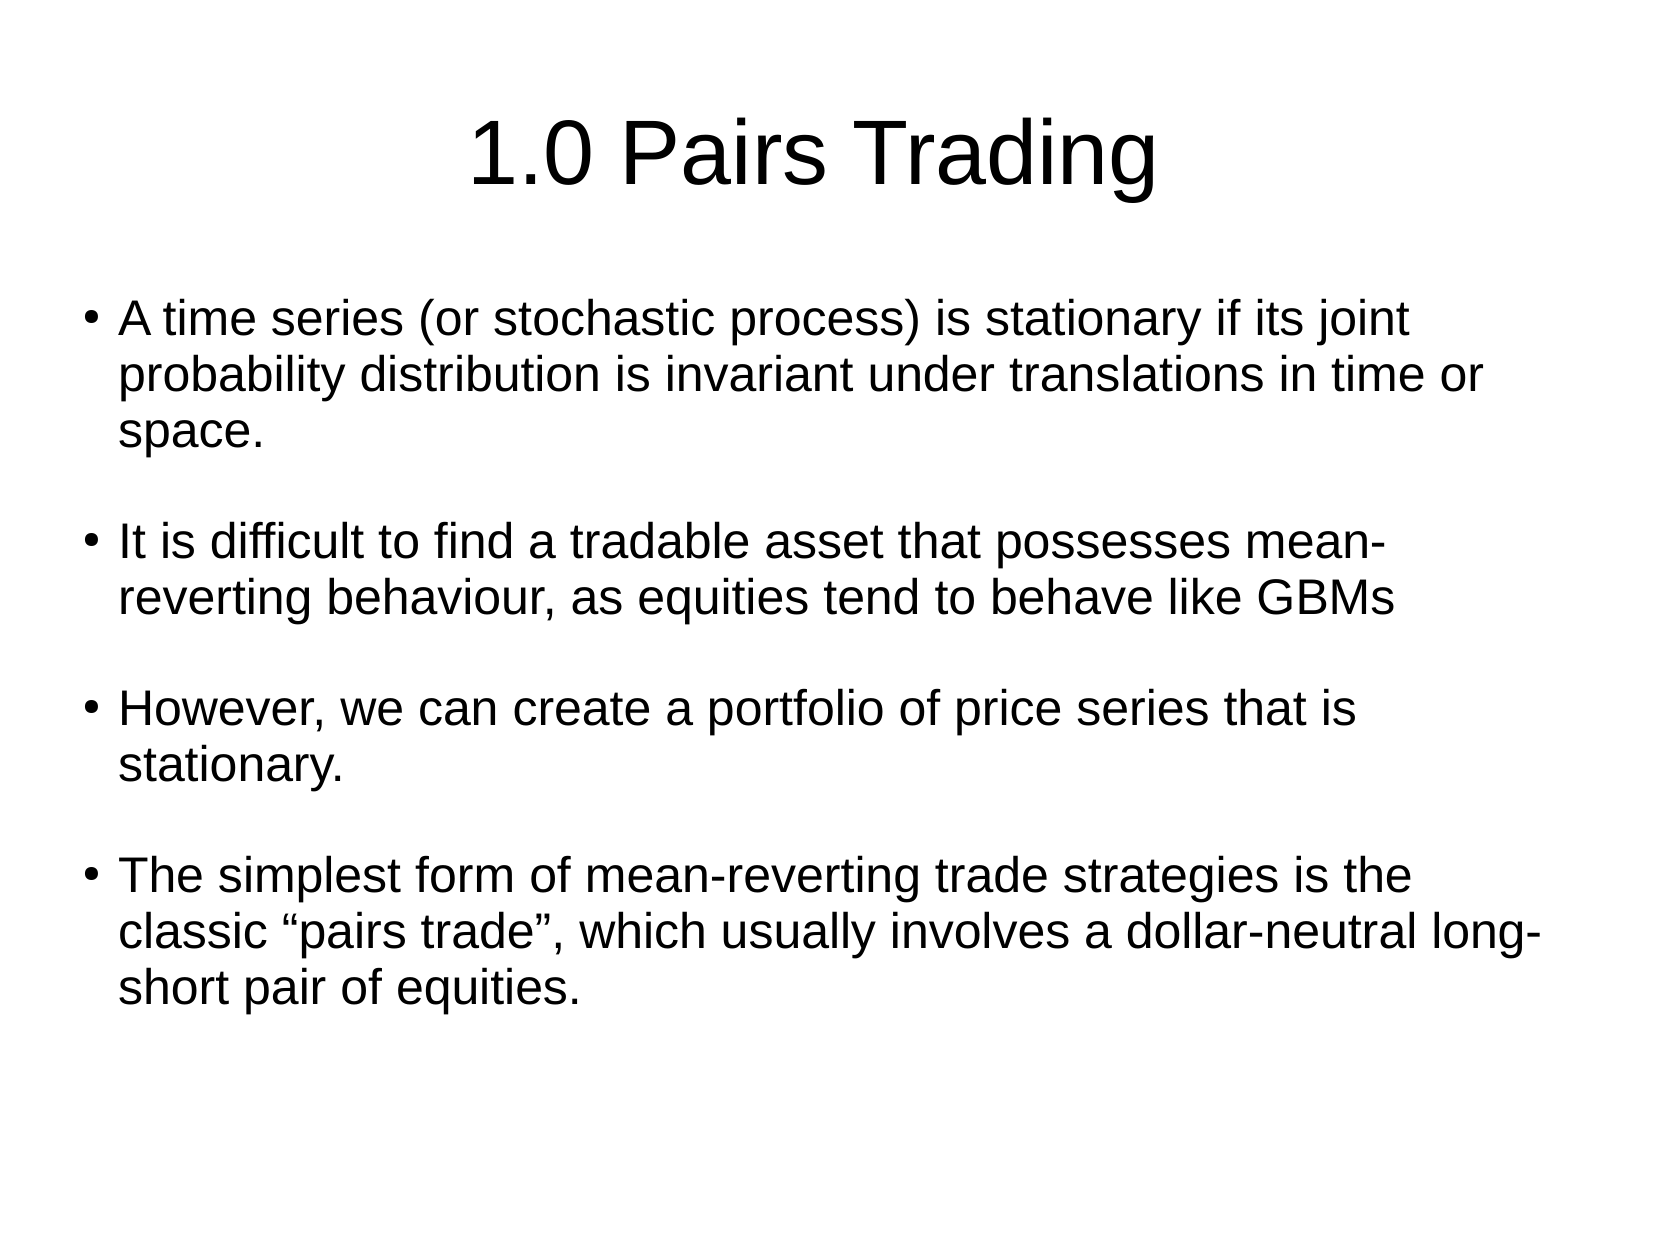

# 1.0 Pairs Trading
A time series (or stochastic process) is stationary if its joint probability distribution is invariant under translations in time or space.
It is difficult to find a tradable asset that possesses mean-reverting behaviour, as equities tend to behave like GBMs
However, we can create a portfolio of price series that is stationary.
The simplest form of mean-reverting trade strategies is the classic “pairs trade”, which usually involves a dollar-neutral long-short pair of equities.